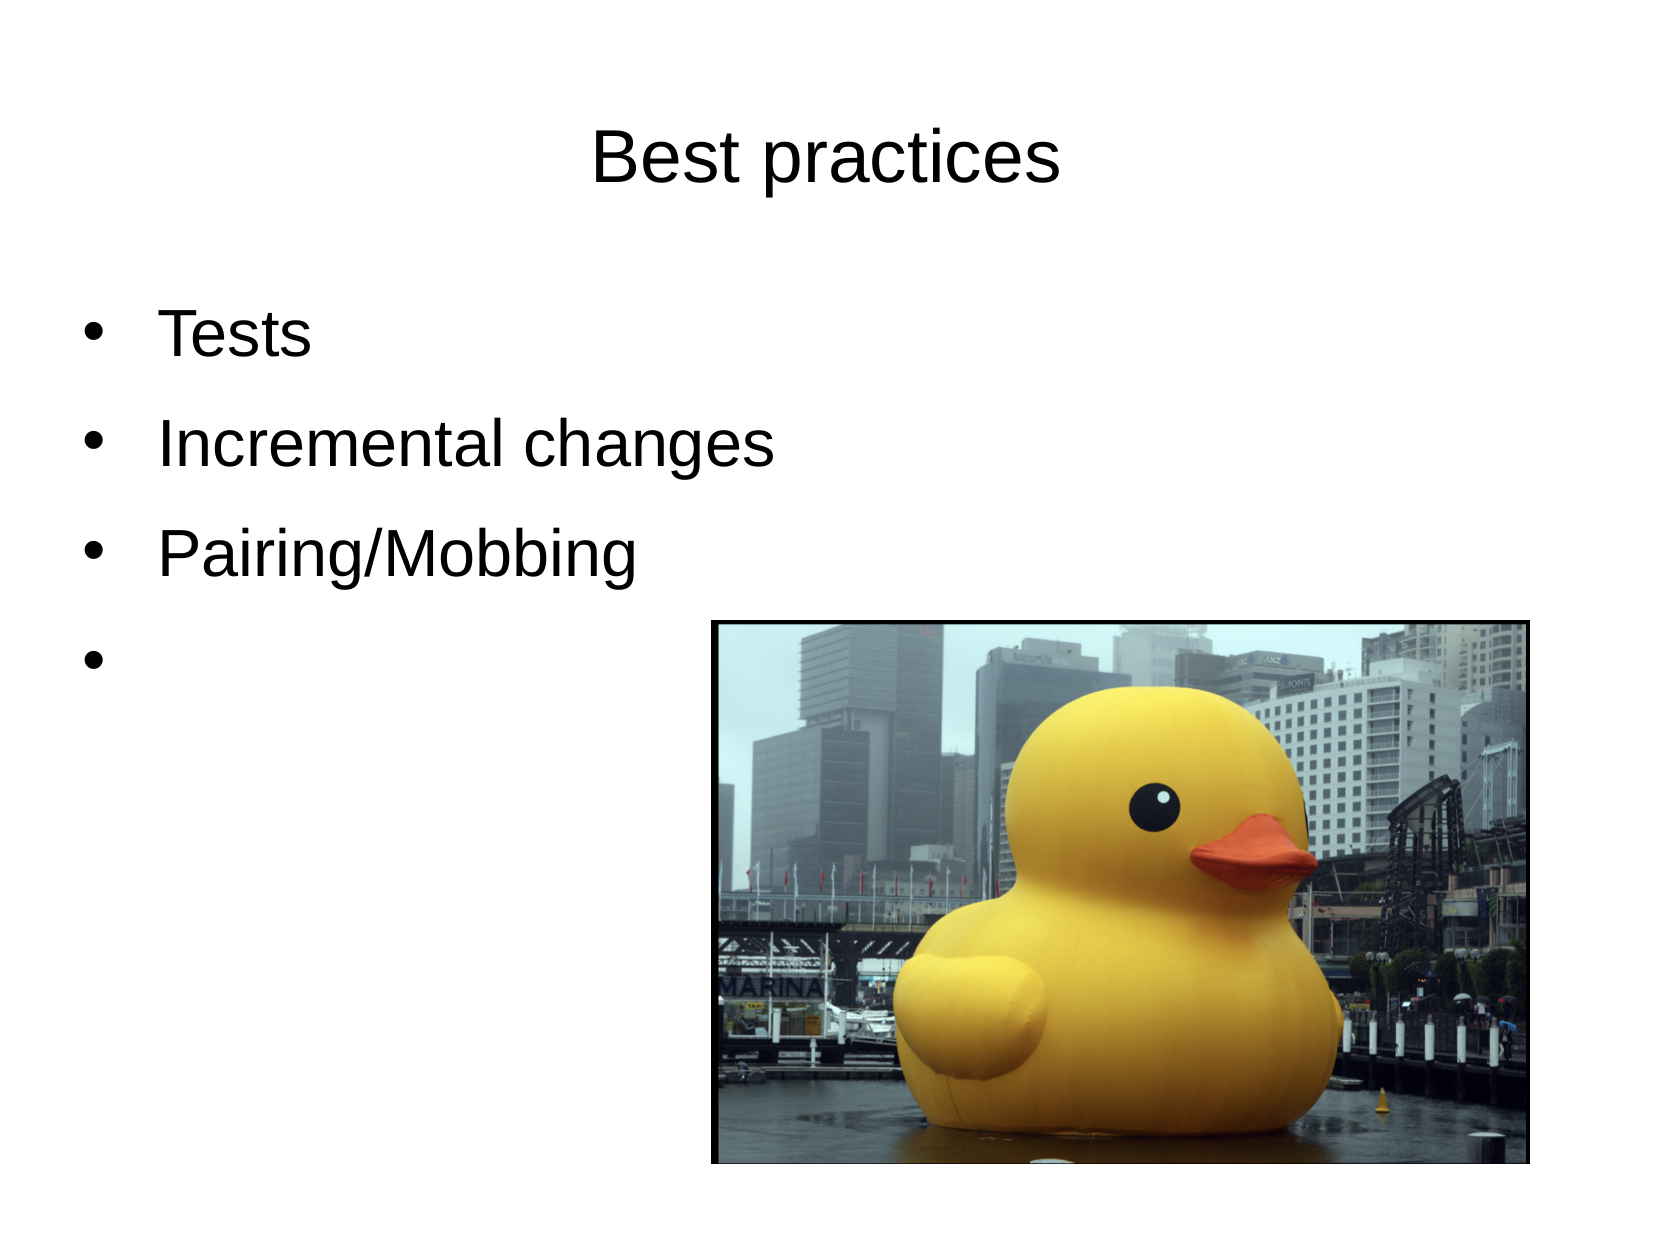

# Best practices
Tests
Incremental changes
Pairing/Mobbing